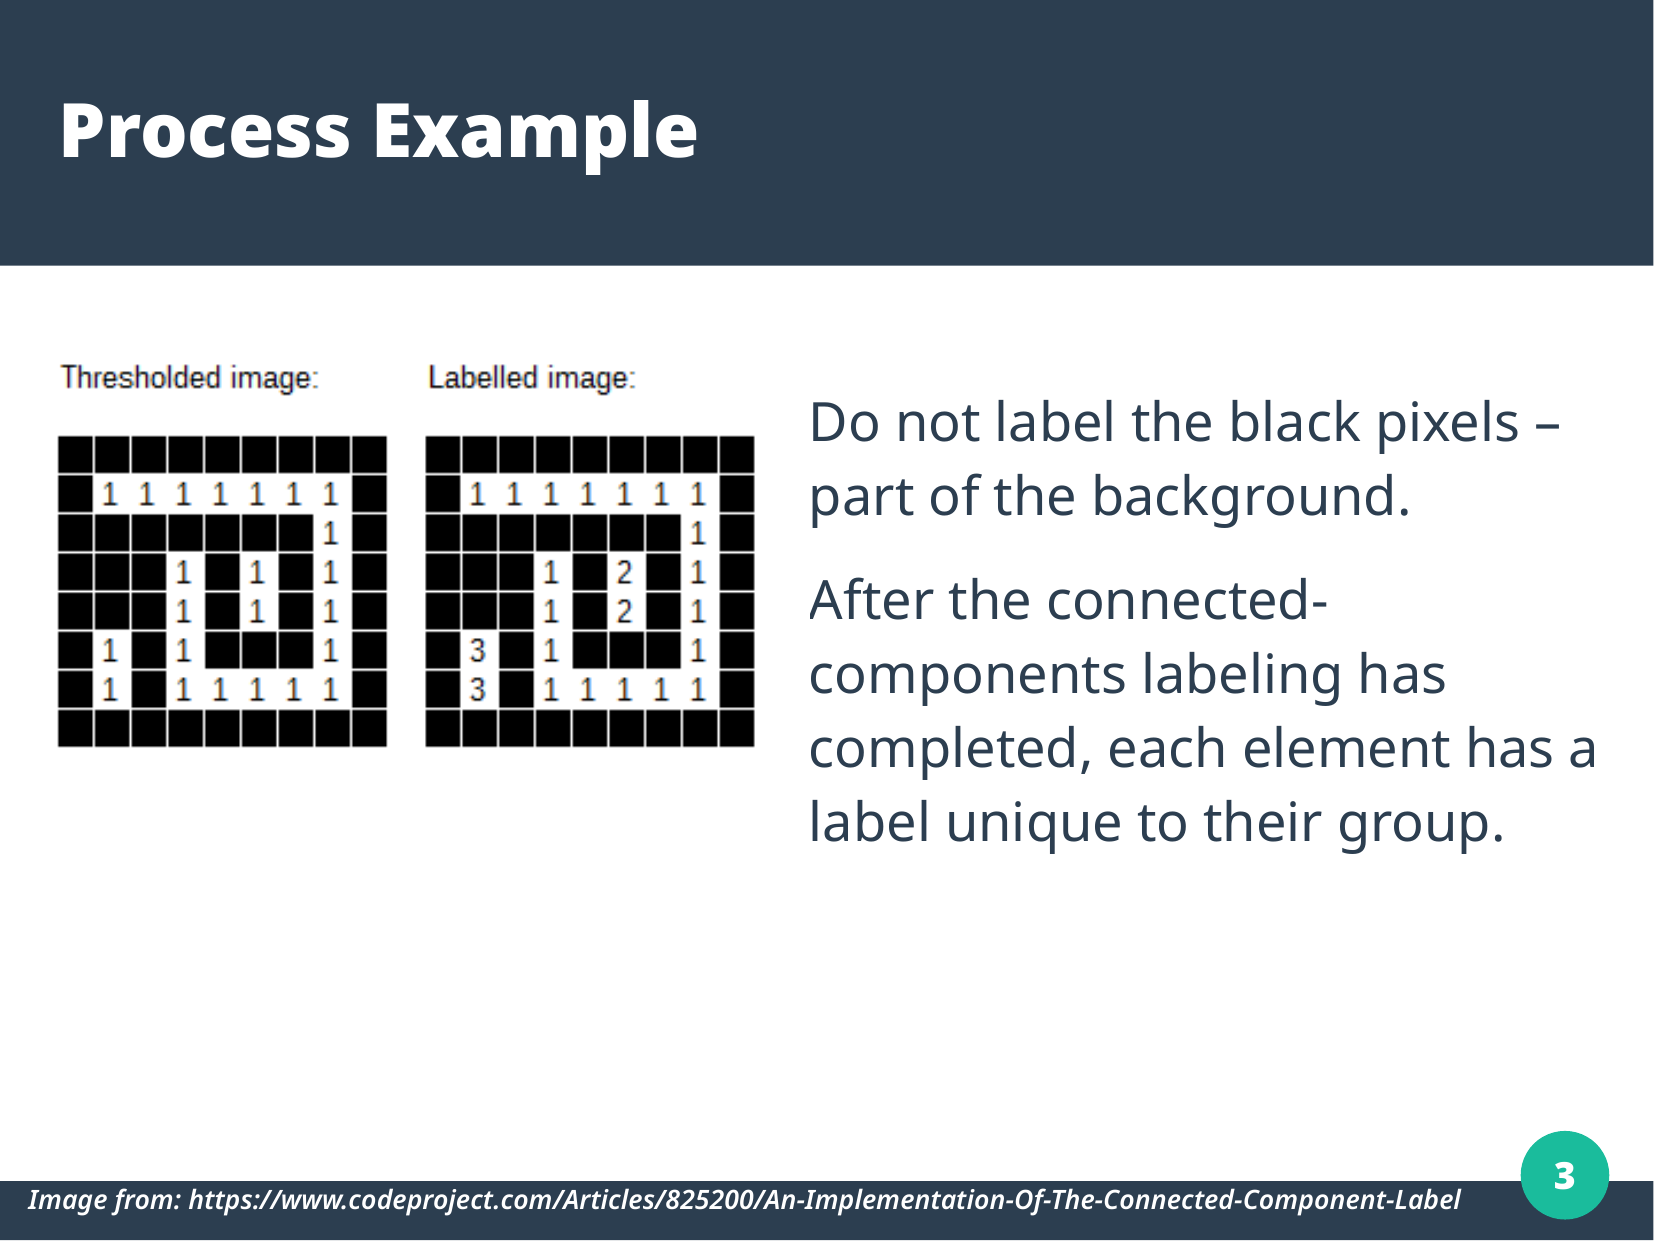

# Process Example
Do not label the black pixels – part of the background.
After the connected-components labeling has completed, each element has a label unique to their group.
3
Image from: https://www.codeproject.com/Articles/825200/An-Implementation-Of-The-Connected-Component-Label